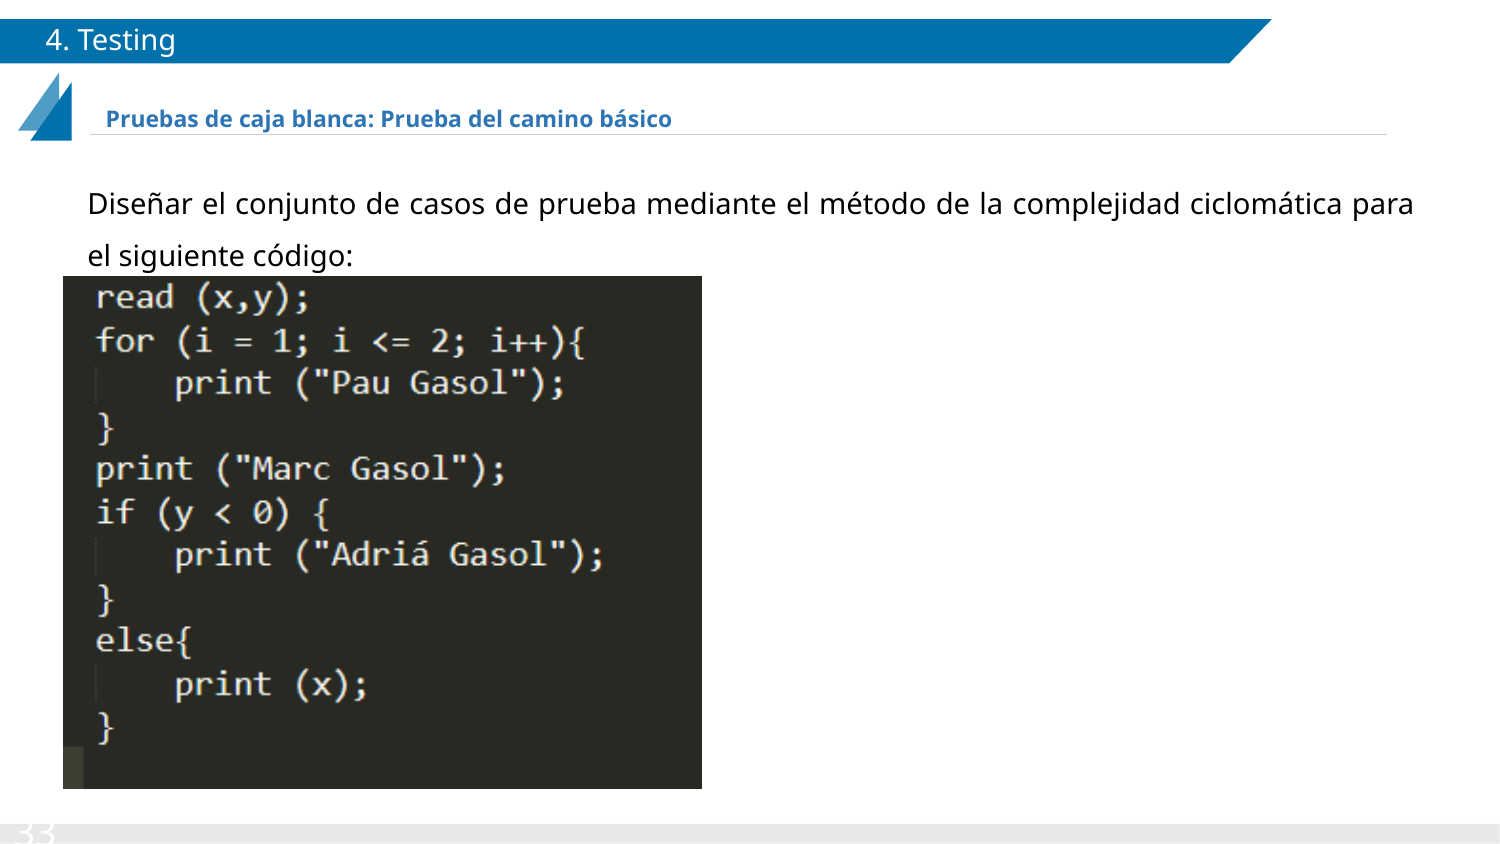

# 4. Testing
Pruebas de caja blanca: Prueba del camino básico
Diseñar el conjunto de casos de prueba mediante el método de la complejidad ciclomática para el siguiente código: